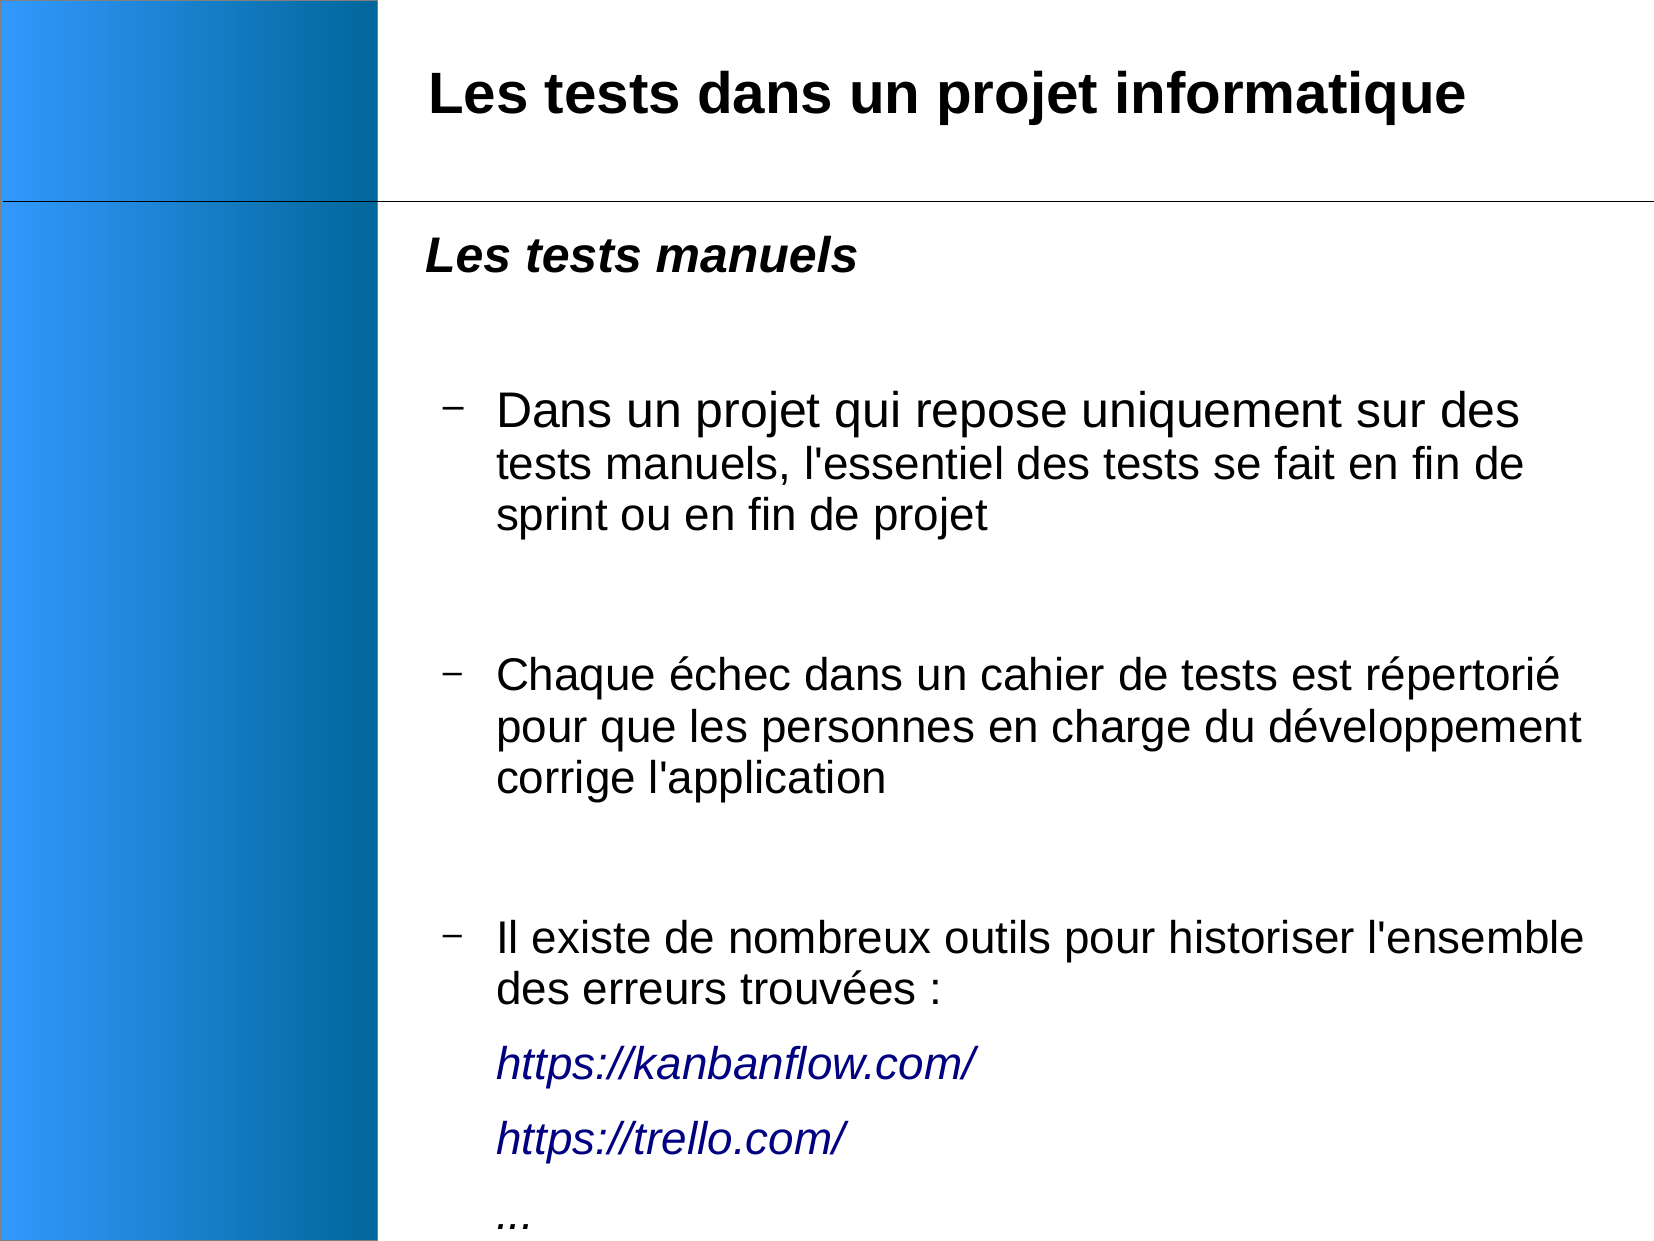

Les tests dans un projet informatique
# Les tests manuels
Dans un projet qui repose uniquement sur des tests manuels, l'essentiel des tests se fait en fin de sprint ou en fin de projet
Chaque échec dans un cahier de tests est répertorié pour que les personnes en charge du développement corrige l'application
Il existe de nombreux outils pour historiser l'ensemble des erreurs trouvées :
https://kanbanflow.com/
https://trello.com/
...